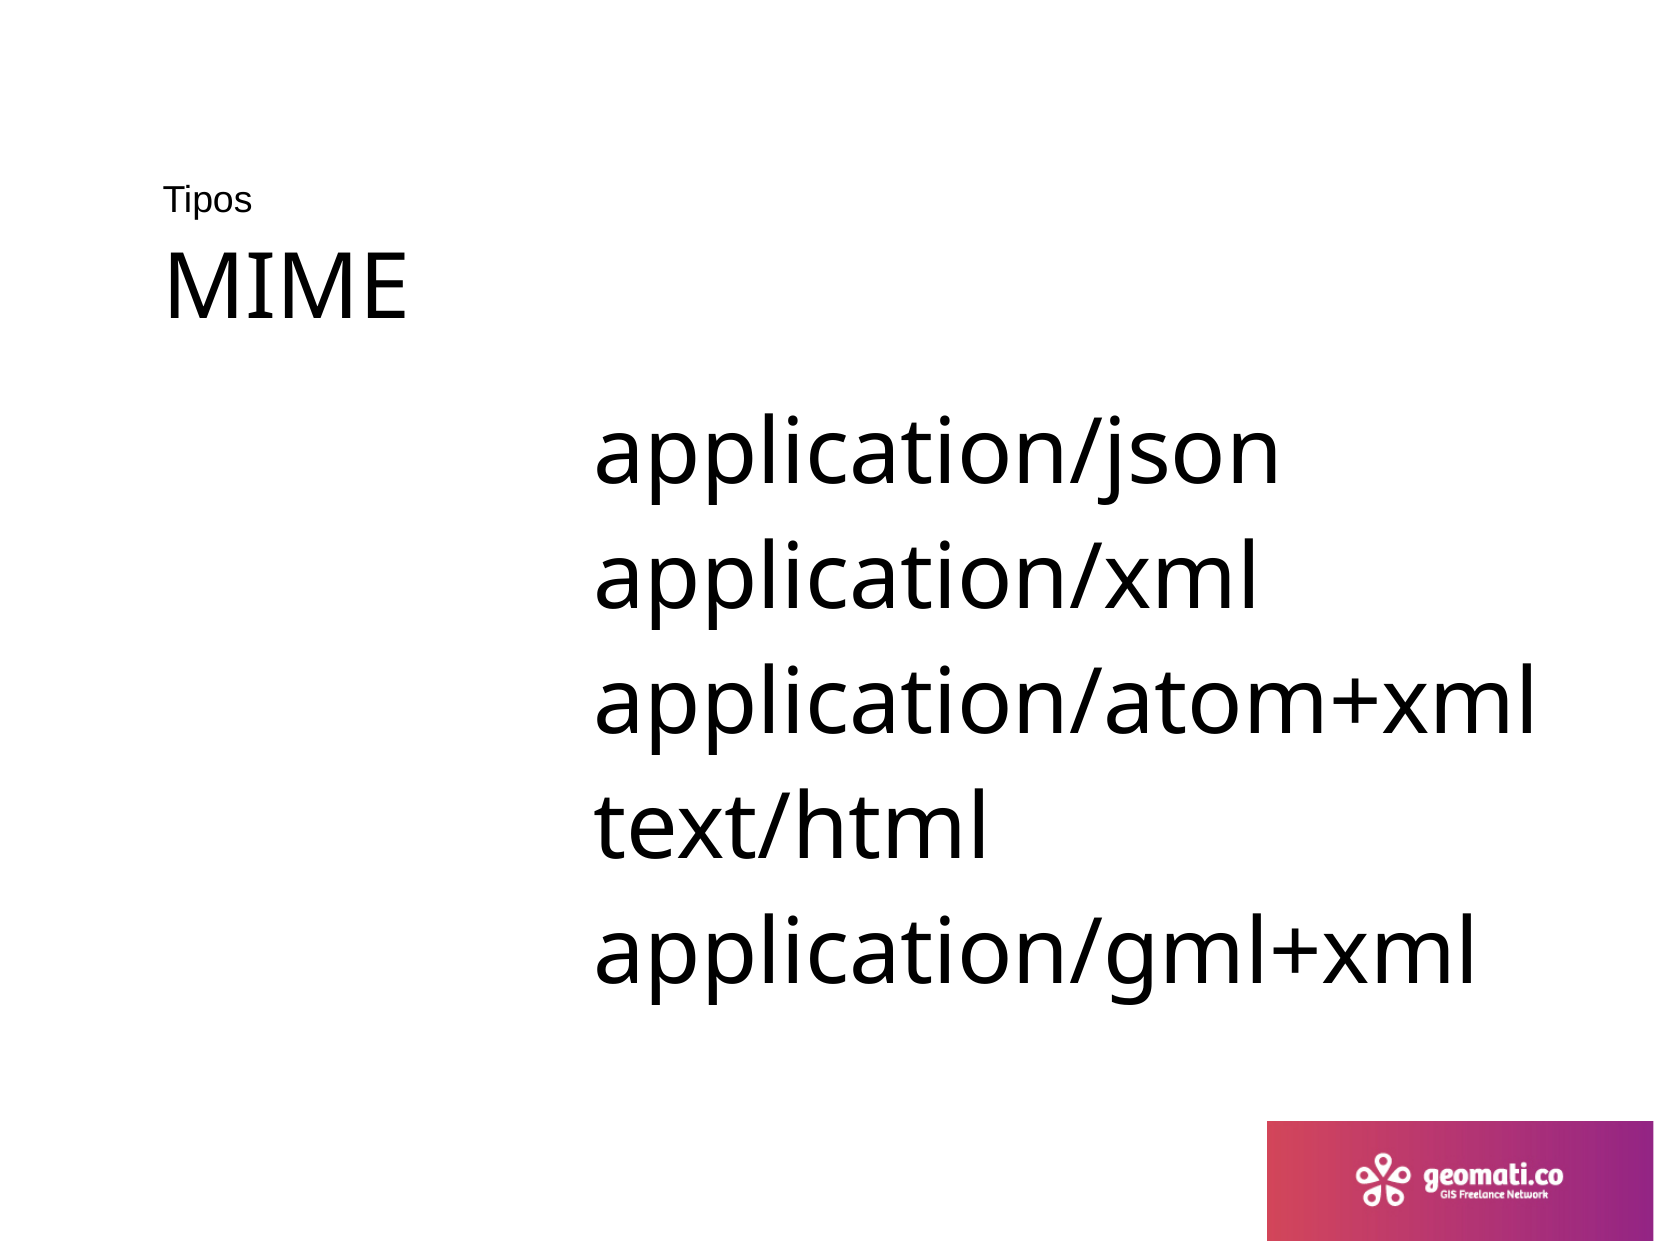

Tipos MIME
application/json
application/xml
application/atom+xml
text/html
application/gml+xml